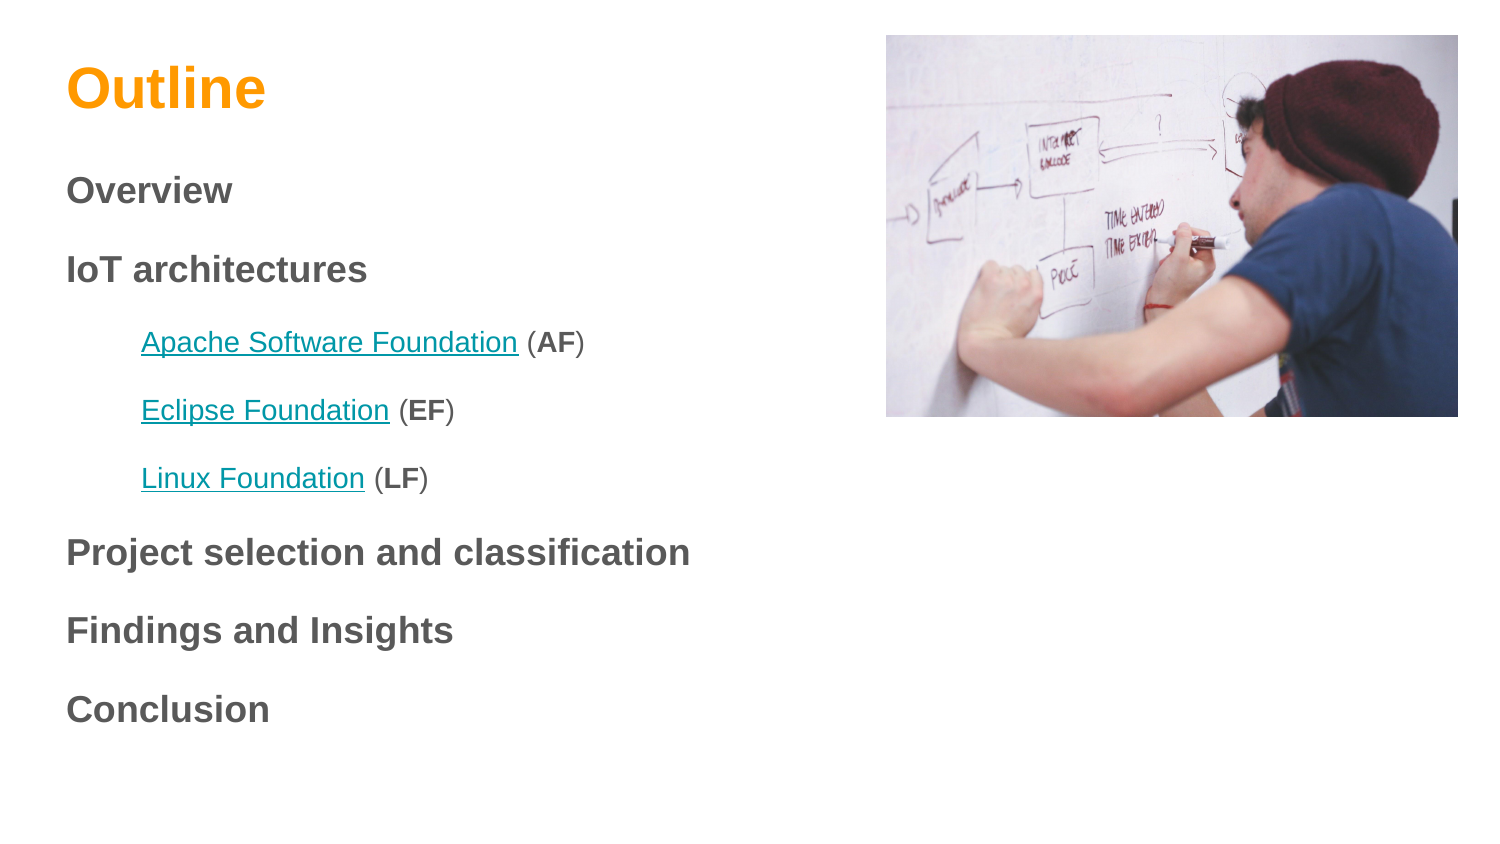

# Outline
Overview
IoT architectures
Apache Software Foundation (AF)
Eclipse Foundation (EF)
Linux Foundation (LF)
Project selection and classification
Findings and Insights
Conclusion